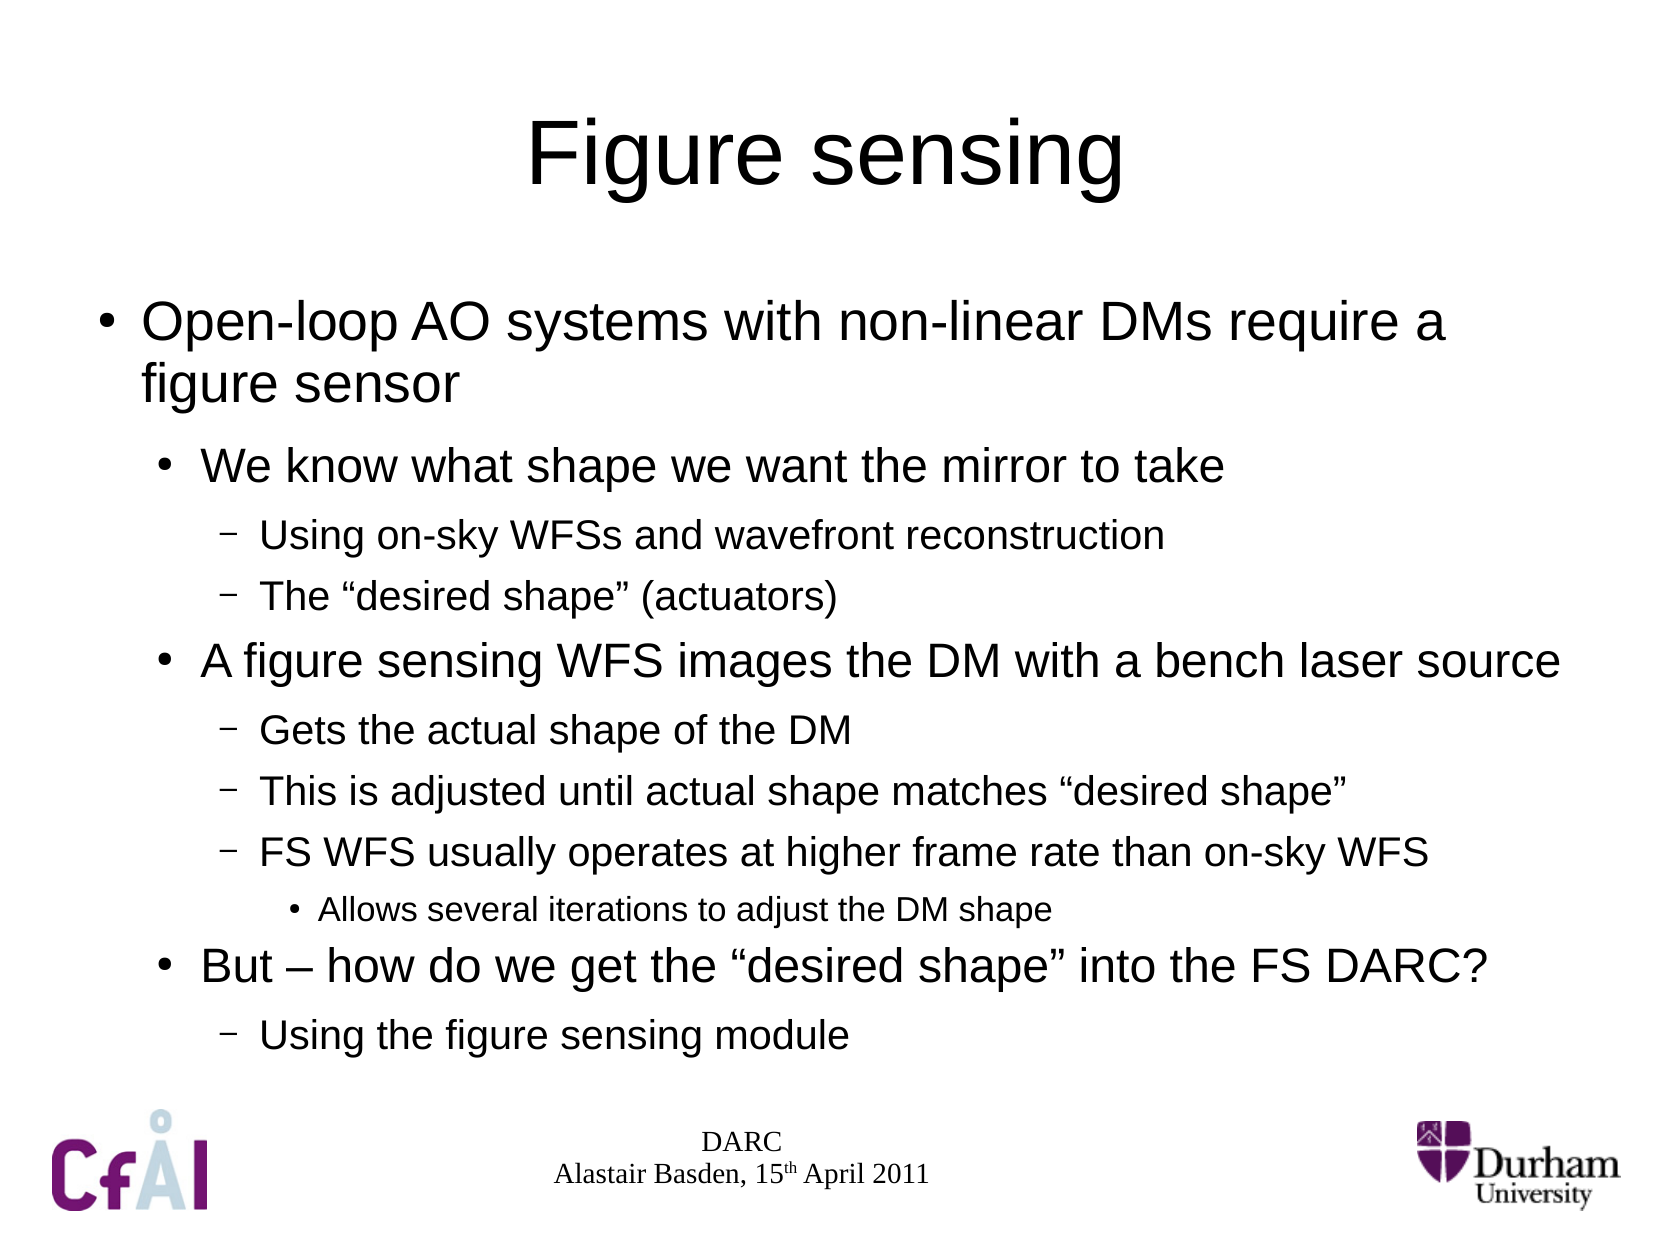

# Figure sensing
Open-loop AO systems with non-linear DMs require a figure sensor
We know what shape we want the mirror to take
Using on-sky WFSs and wavefront reconstruction
The “desired shape” (actuators)
A figure sensing WFS images the DM with a bench laser source
Gets the actual shape of the DM
This is adjusted until actual shape matches “desired shape”
FS WFS usually operates at higher frame rate than on-sky WFS
Allows several iterations to adjust the DM shape
But – how do we get the “desired shape” into the FS DARC?
Using the figure sensing module